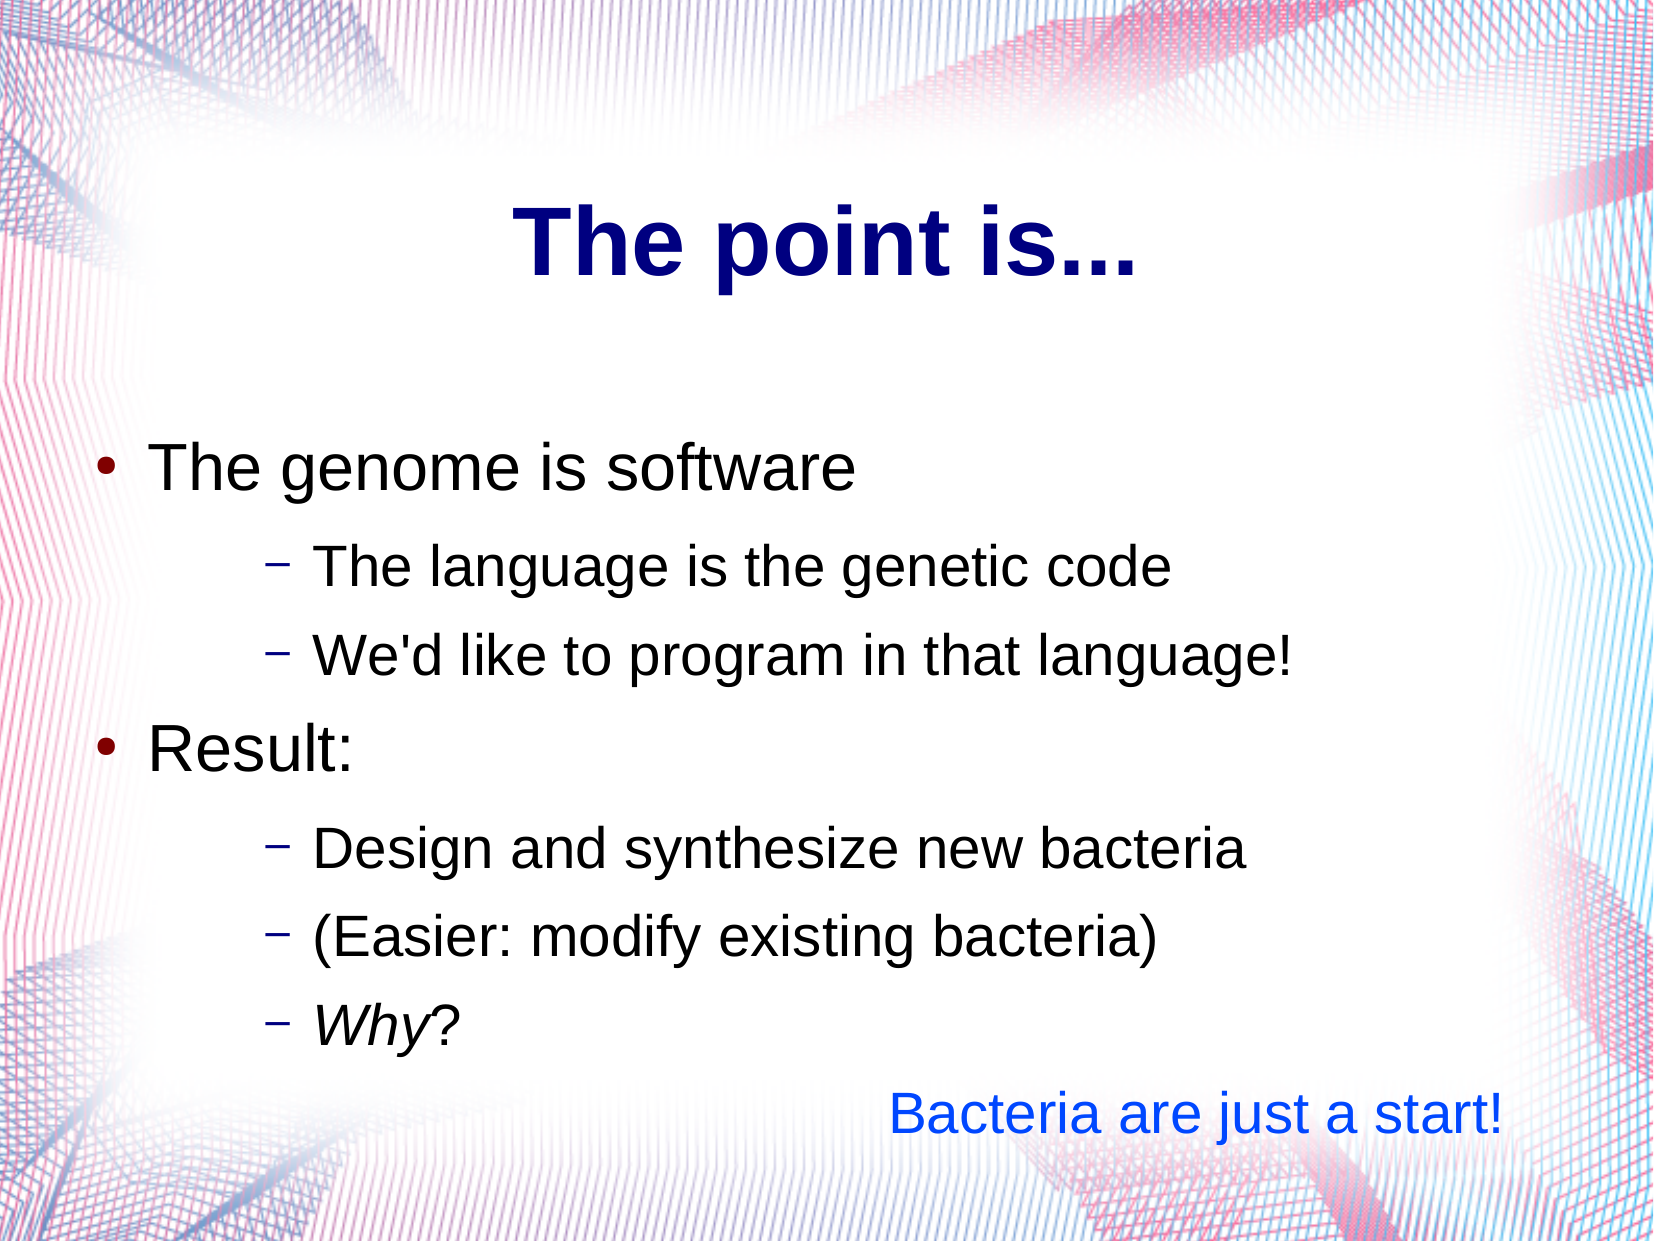

# The point is...
The genome is software
The language is the genetic code
We'd like to program in that language!
Result:
Design and synthesize new bacteria
(Easier: modify existing bacteria)
Why?
Bacteria are just a start!